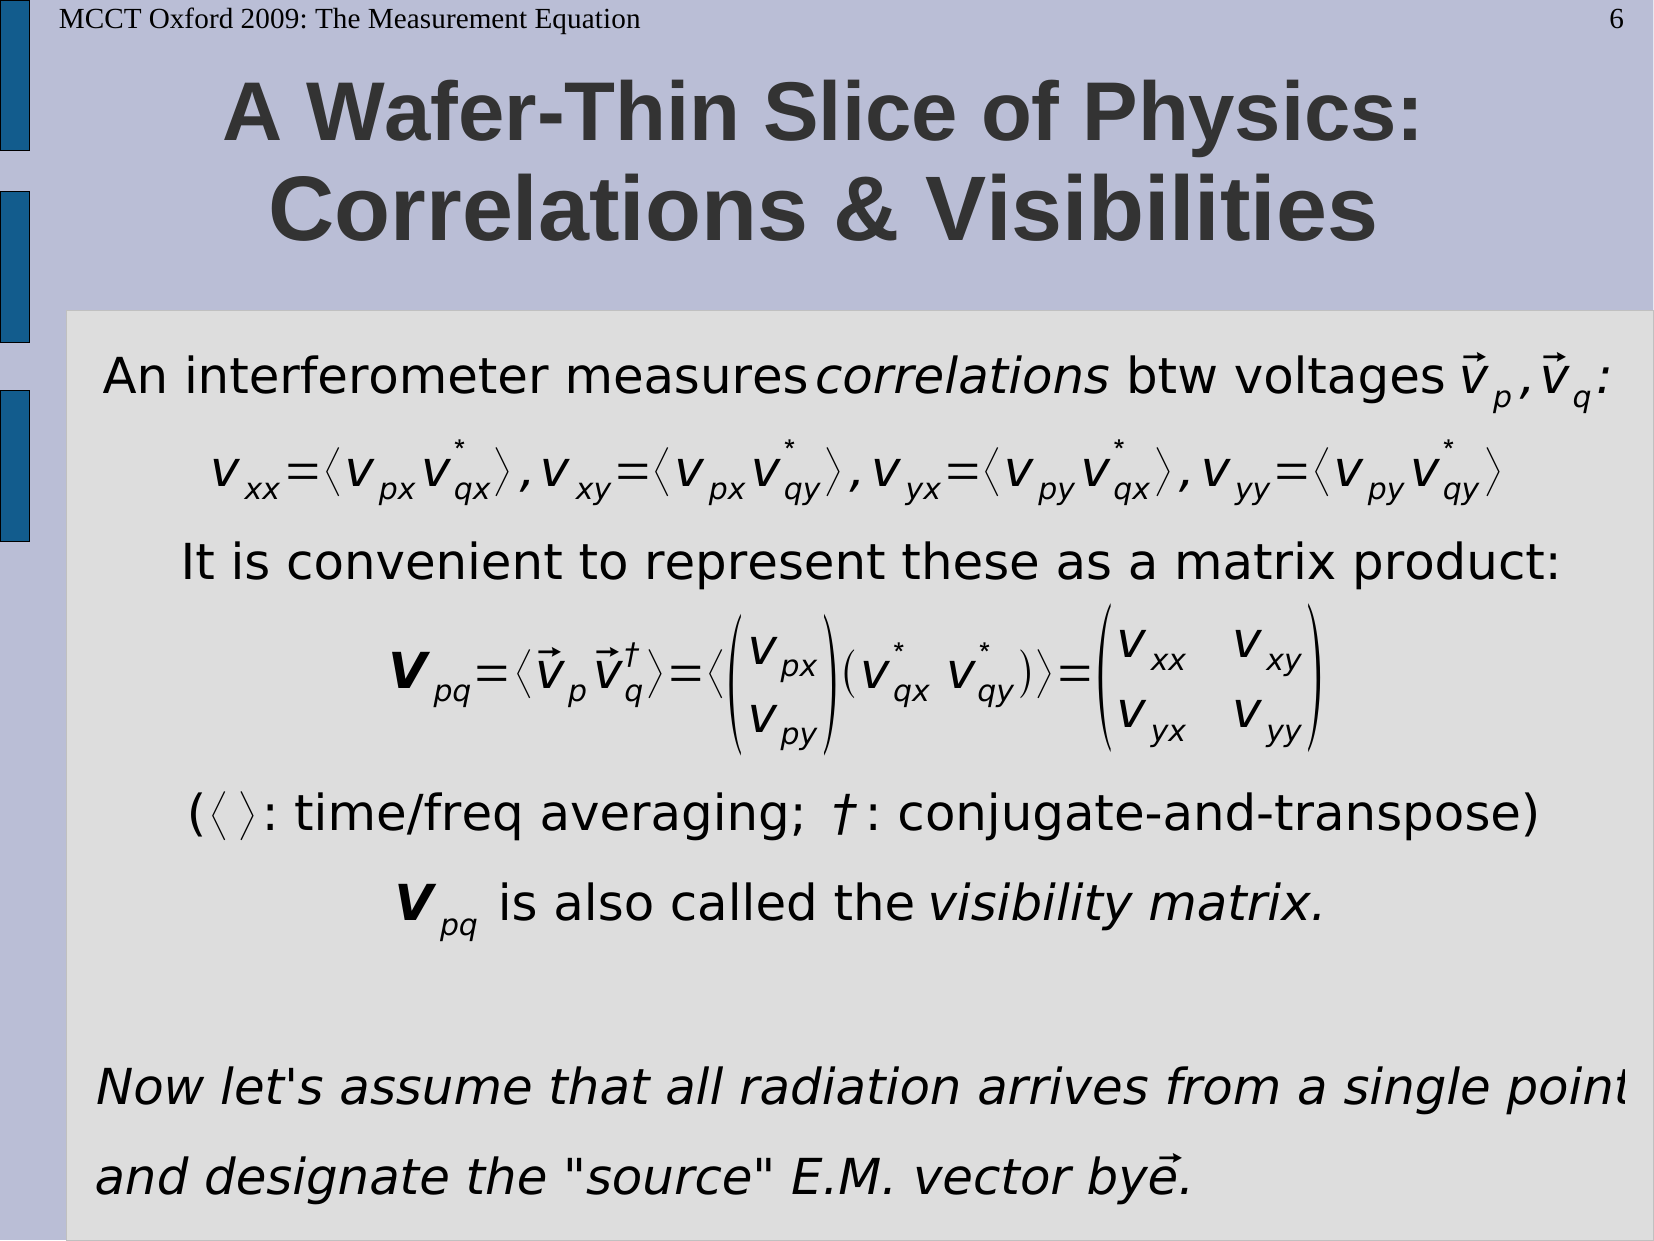

MCCT Oxford 2009: The Measurement Equation
6
# A Wafer-Thin Slice of Physics: Correlations & Visibilities